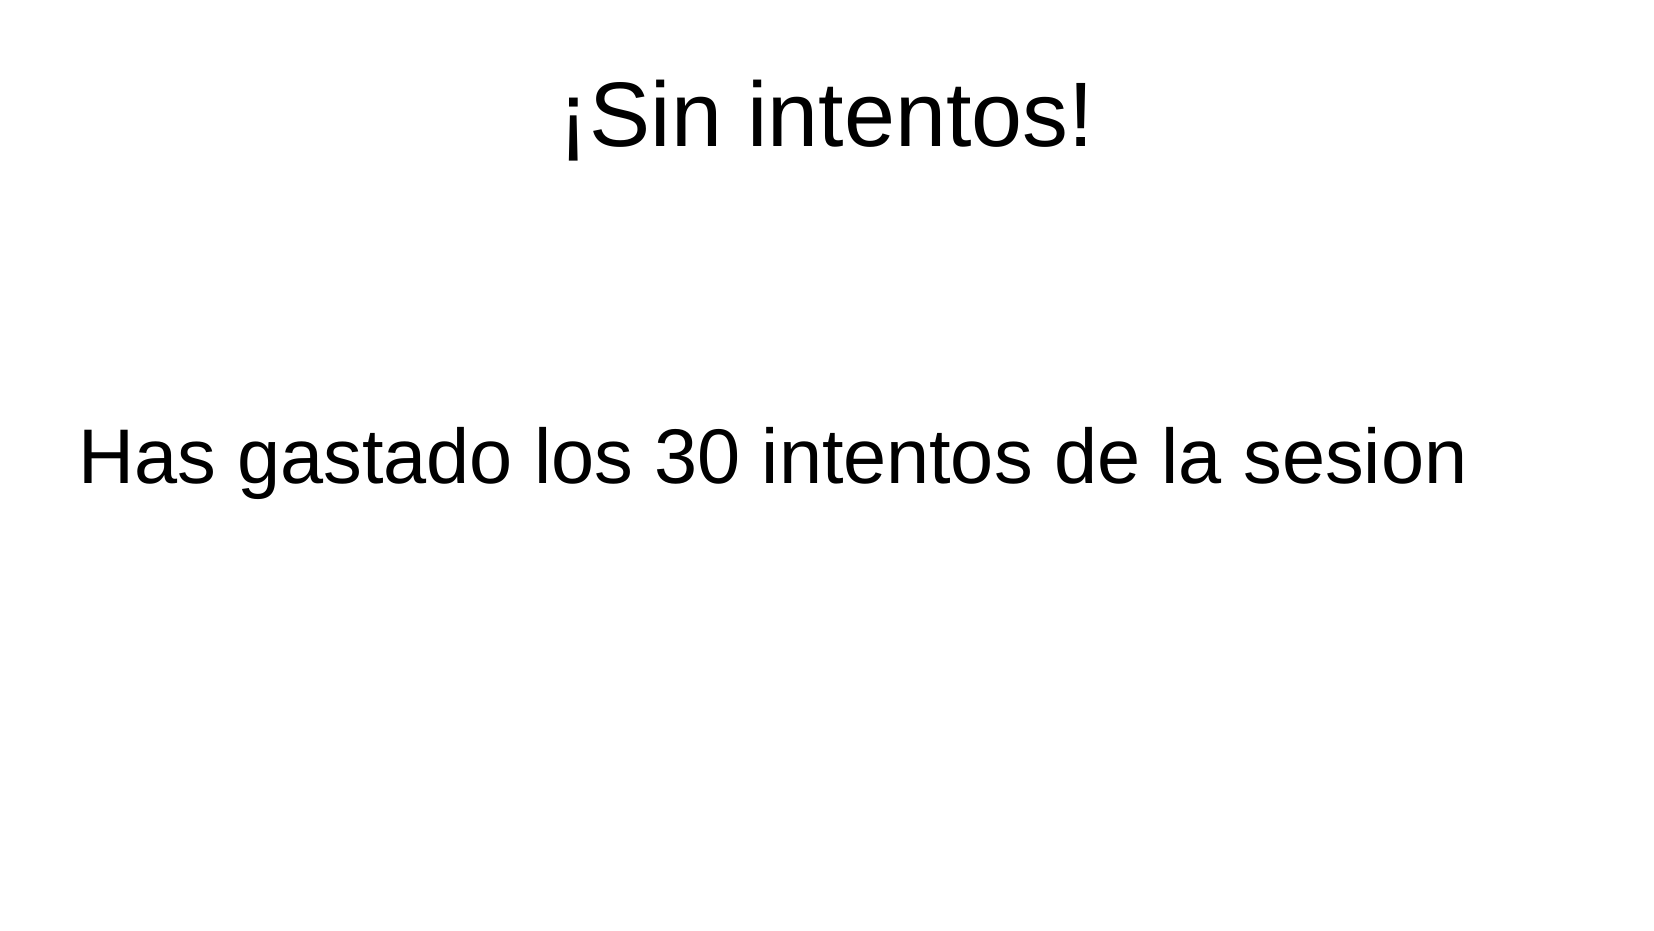

# ¡Sin intentos!
Has gastado los 30 intentos de la sesion